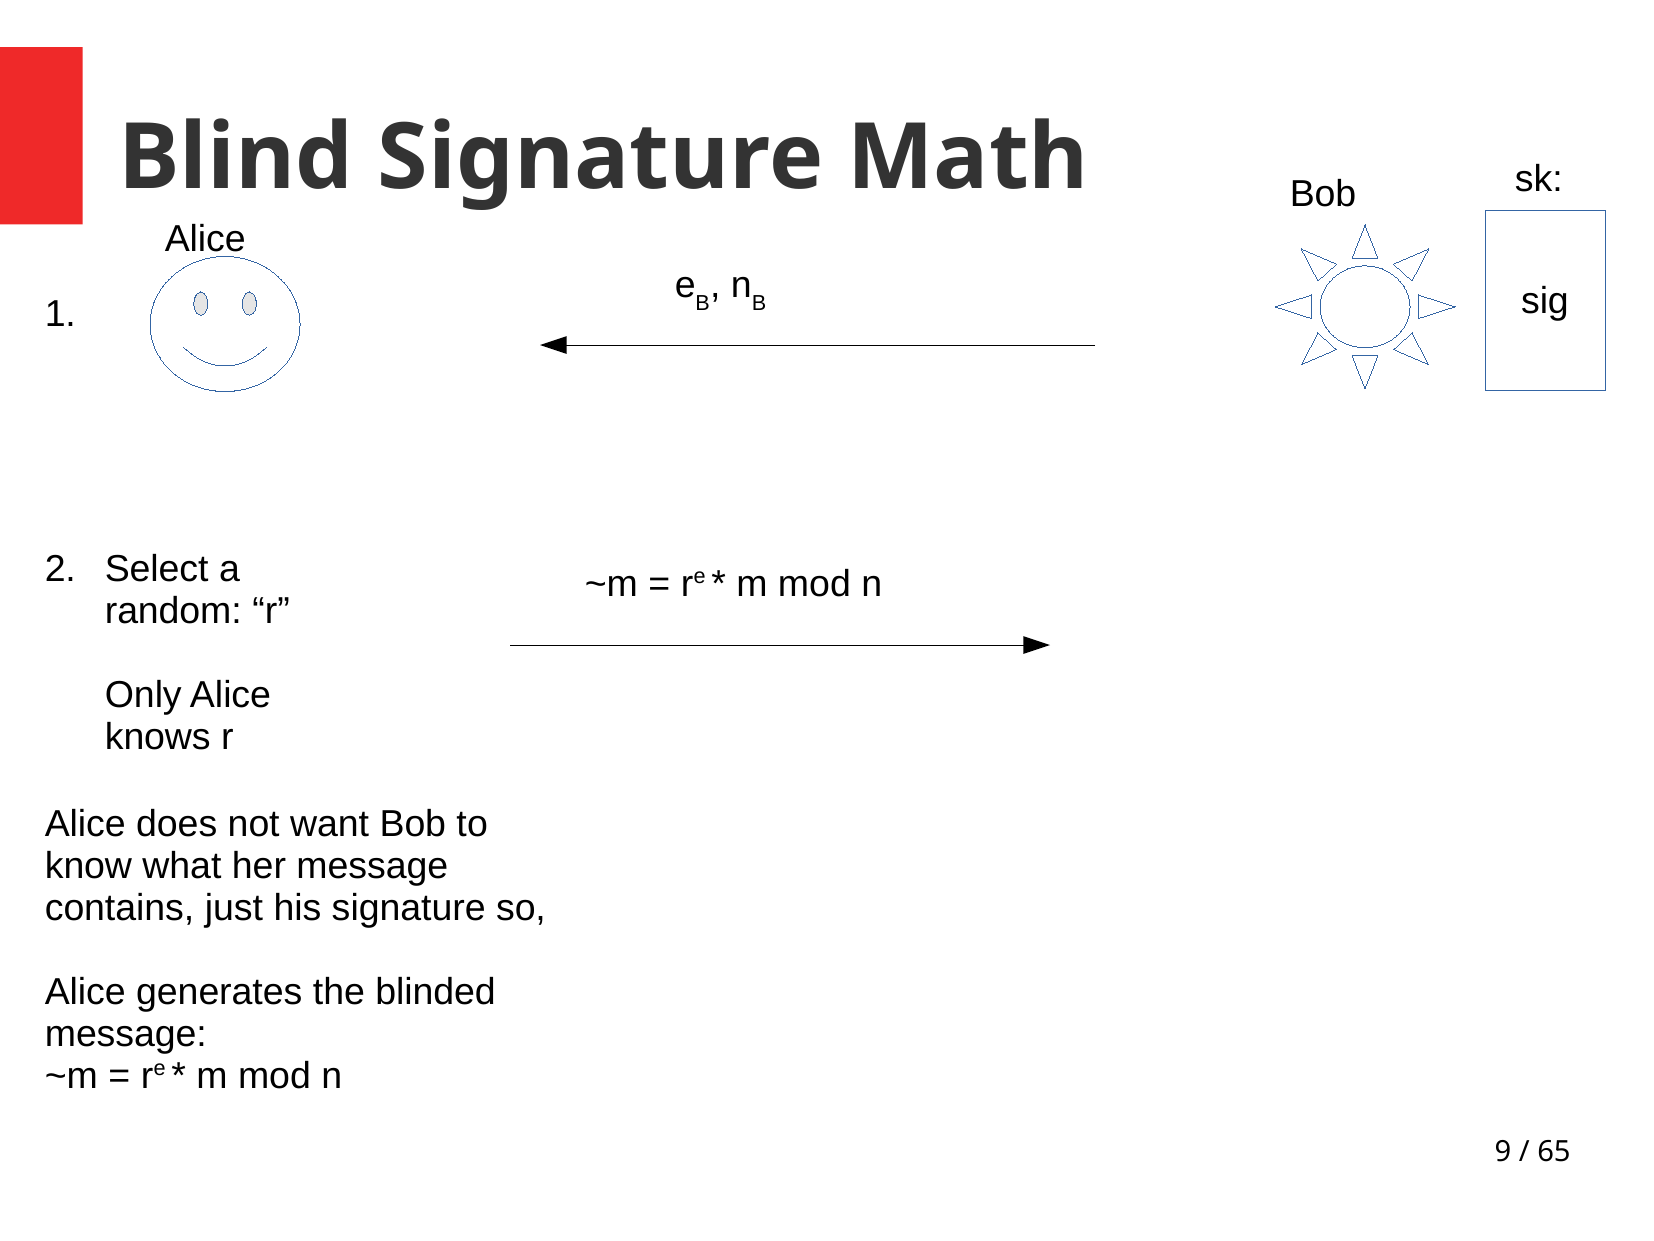

# Blind Signature Math
sk:
Bob
Alice
sig
eB, nB
1.
2.
Select a random: “r”
Only Alice knows r
~m = re * m mod n
Alice does not want Bob to know what her message contains, just his signature so,
Alice generates the blinded message:
~m = re * m mod n
9